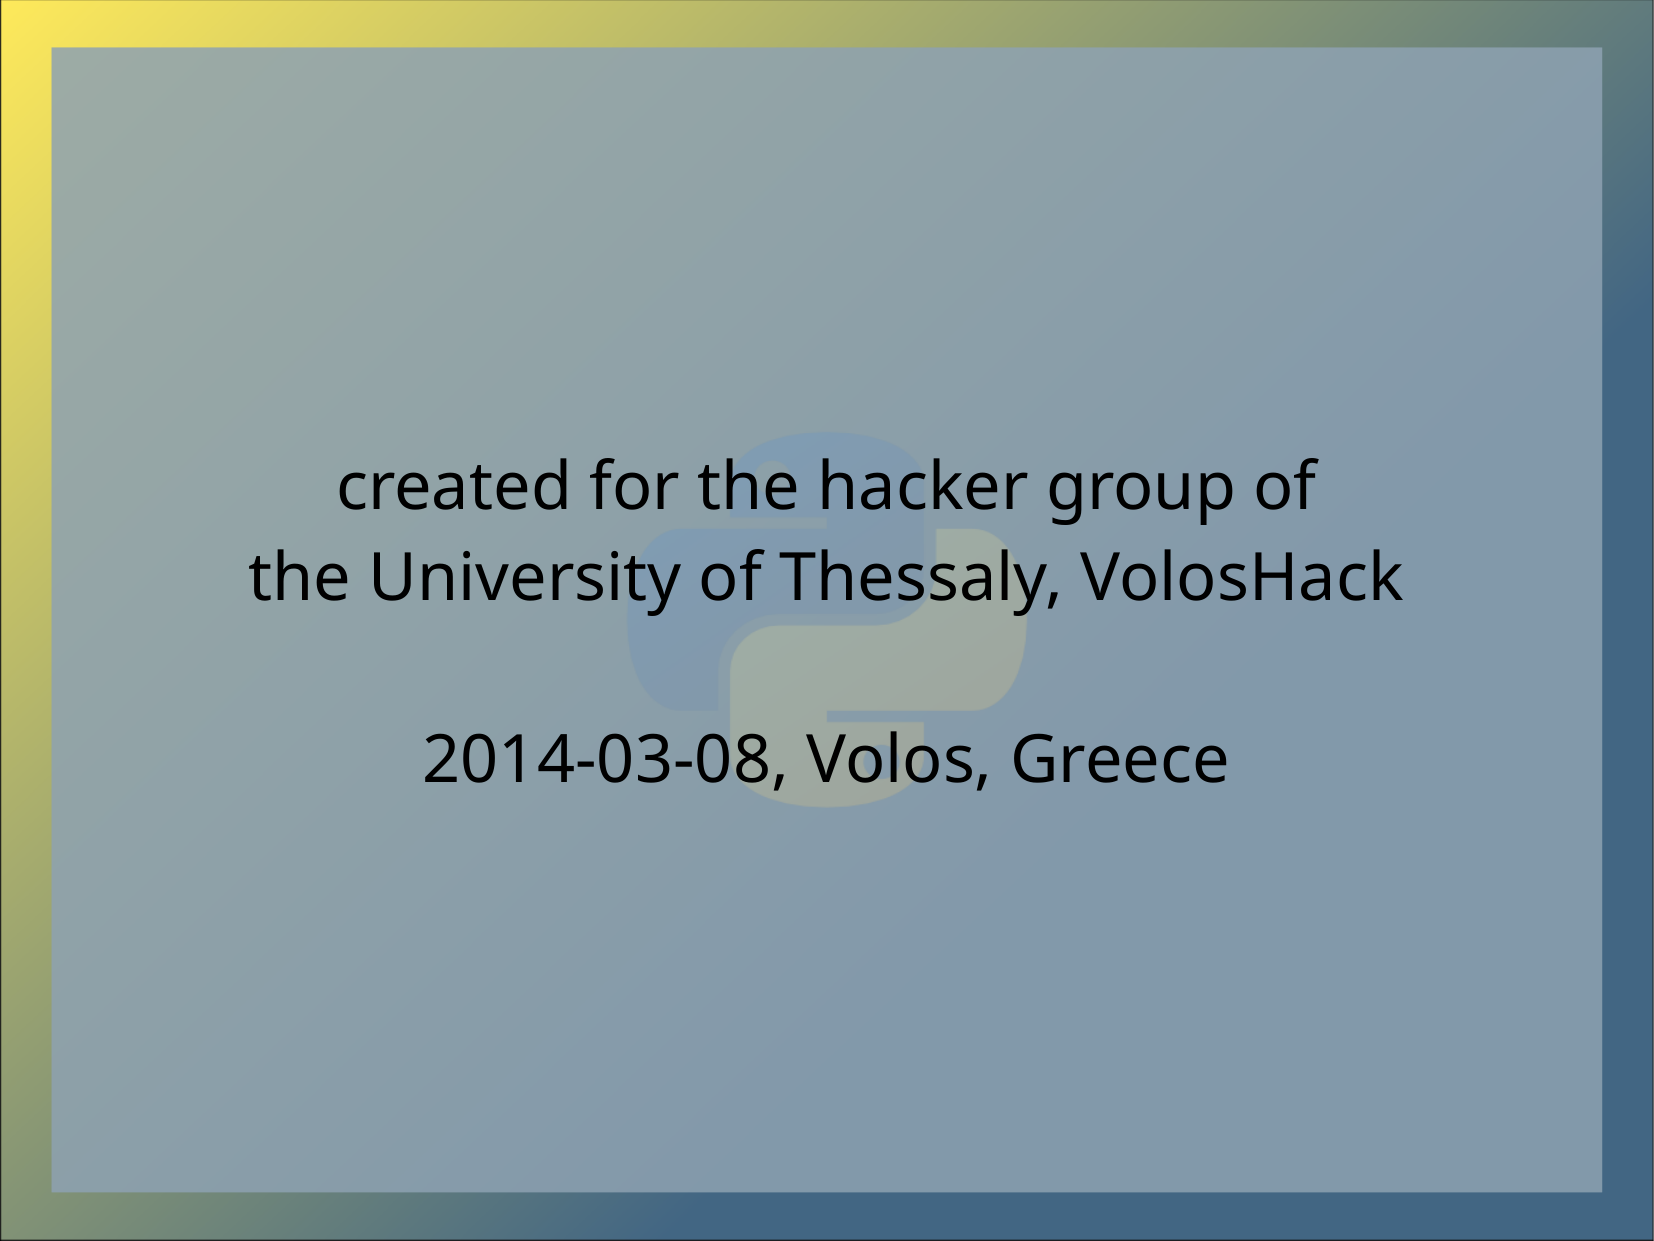

# created for the hacker group of the University of Thessaly, VolosHack 2014-03-08, Volos, Greece